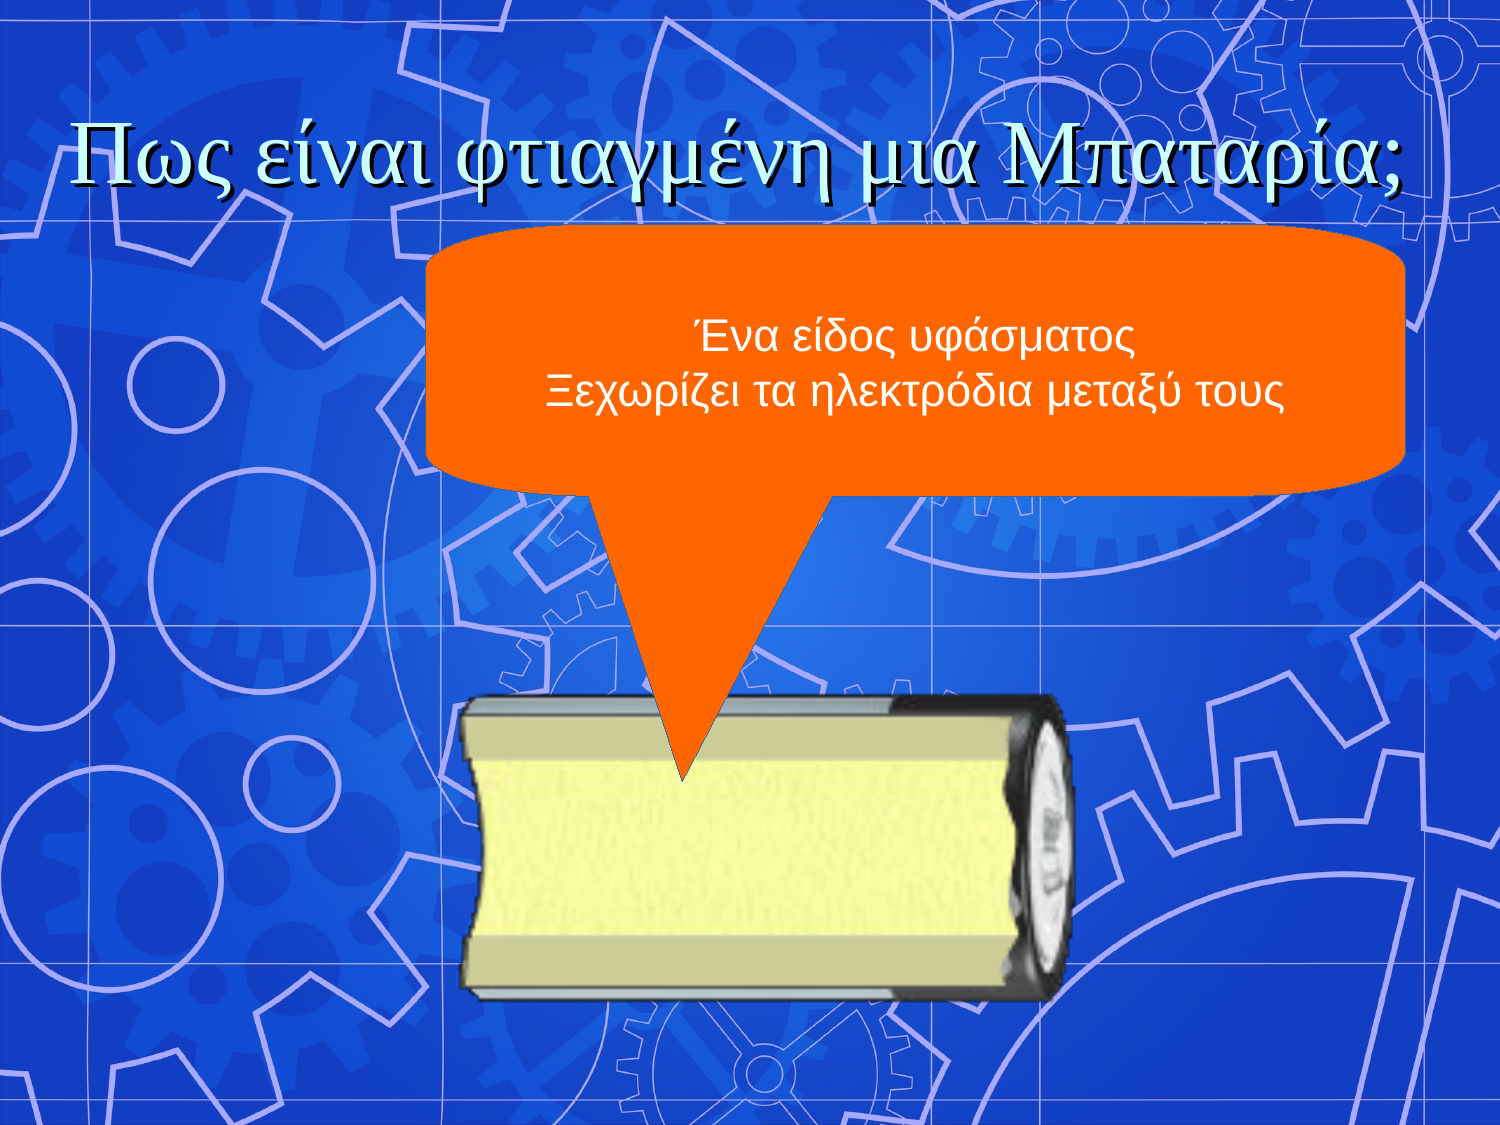

# Πως είναι φτιαγμένη μια Μπαταρία;
Ένα είδος υφάσματος
Ξεχωρίζει τα ηλεκτρόδια μεταξύ τους